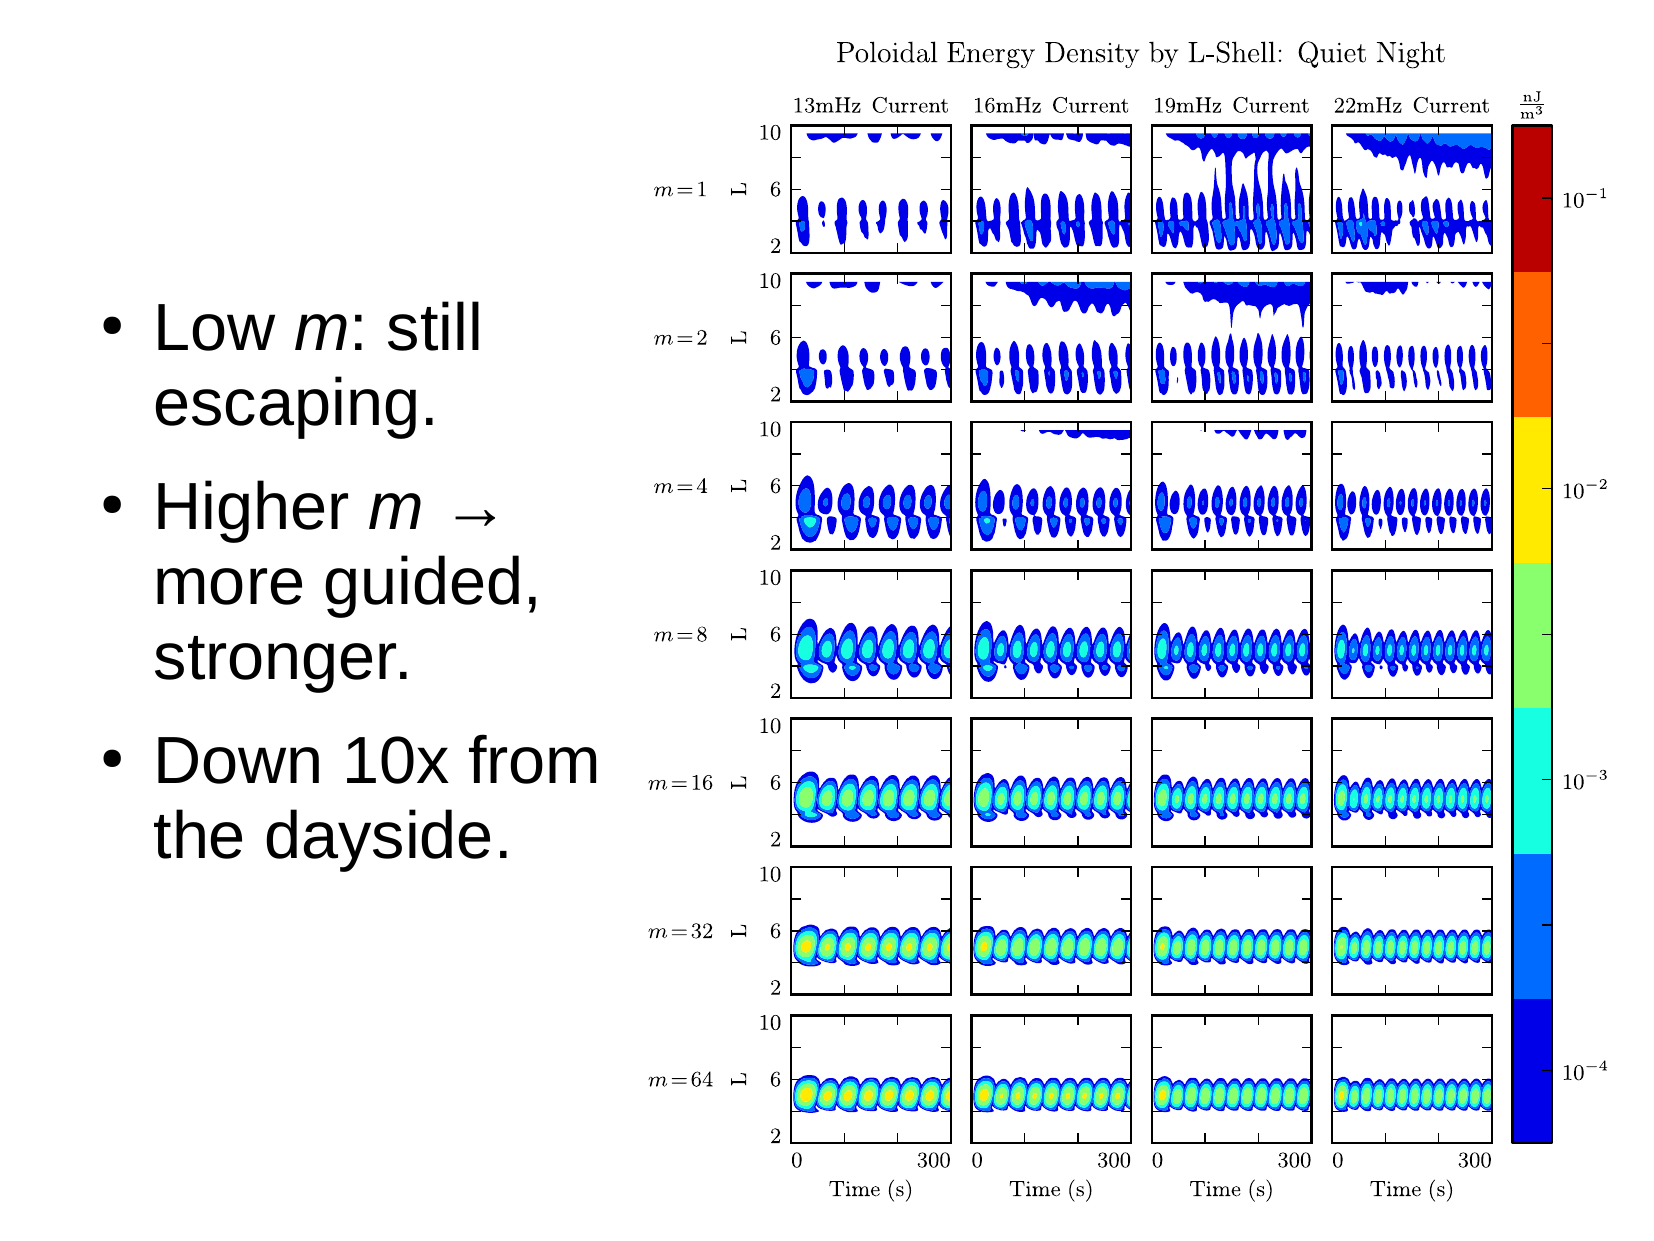

#
Low m: still escaping.
Higher m → more guided, stronger.
Down 10x from the dayside.